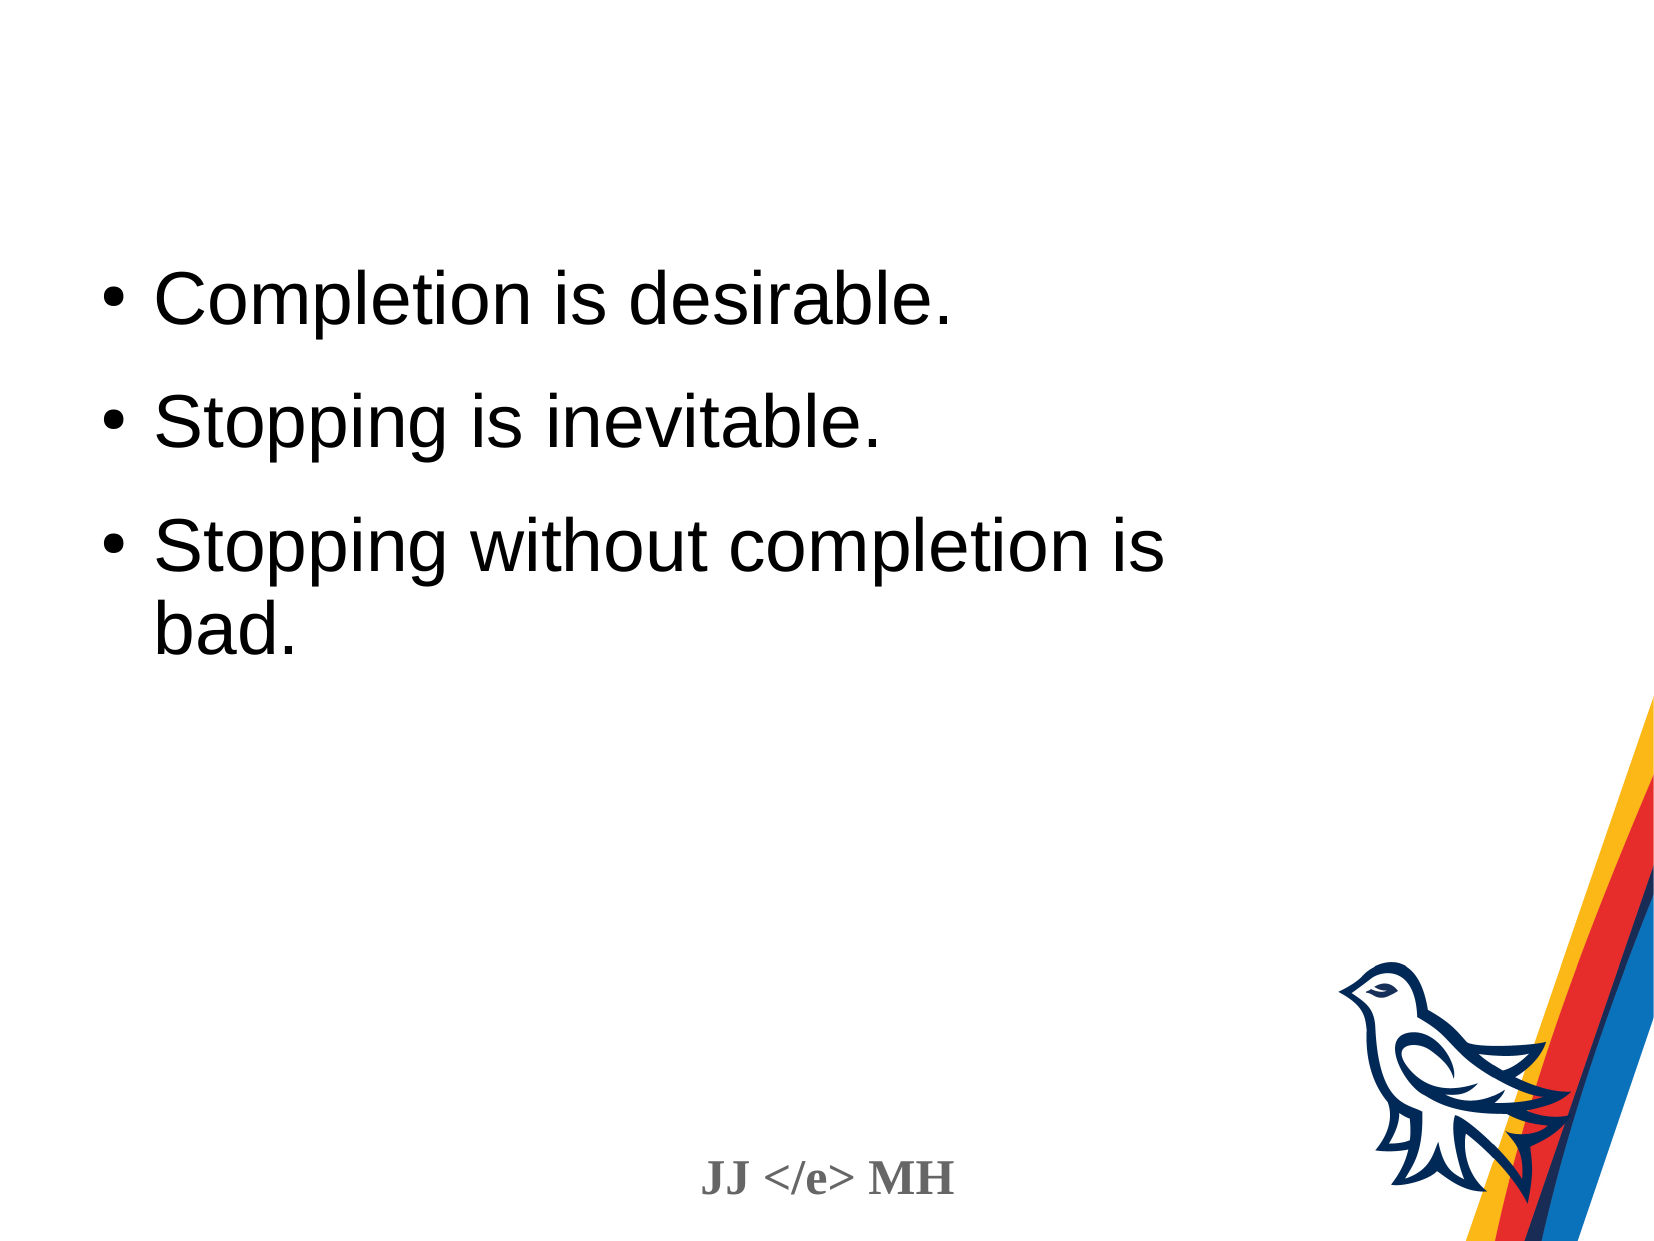

# Completion is desirable.
Stopping is inevitable.
Stopping without completion is bad.